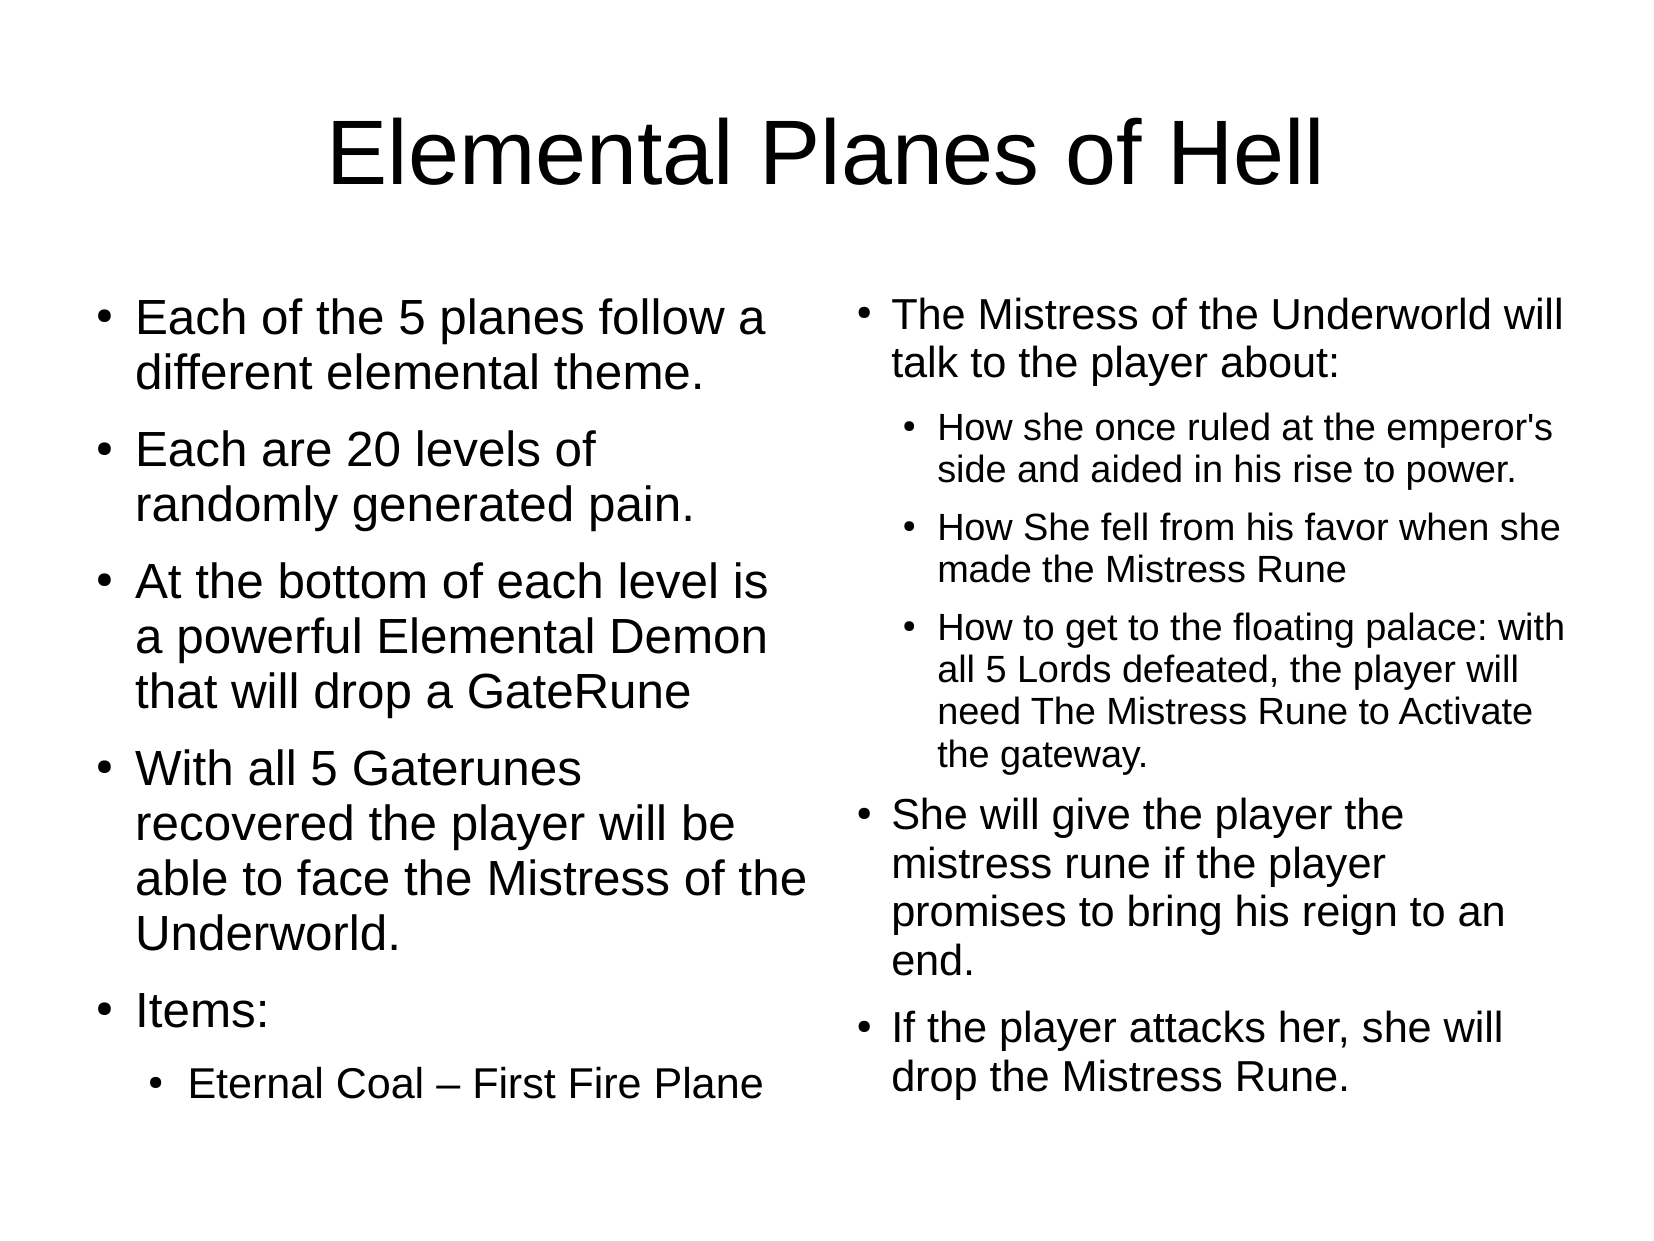

# Elemental Planes of Hell
Each of the 5 planes follow a different elemental theme.
Each are 20 levels of randomly generated pain.
At the bottom of each level is a powerful Elemental Demon that will drop a GateRune
With all 5 Gaterunes recovered the player will be able to face the Mistress of the Underworld.
Items:
Eternal Coal – First Fire Plane
The Mistress of the Underworld will talk to the player about:
How she once ruled at the emperor's side and aided in his rise to power.
How She fell from his favor when she made the Mistress Rune
How to get to the floating palace: with all 5 Lords defeated, the player will need The Mistress Rune to Activate the gateway.
She will give the player the mistress rune if the player promises to bring his reign to an end.
If the player attacks her, she will drop the Mistress Rune.